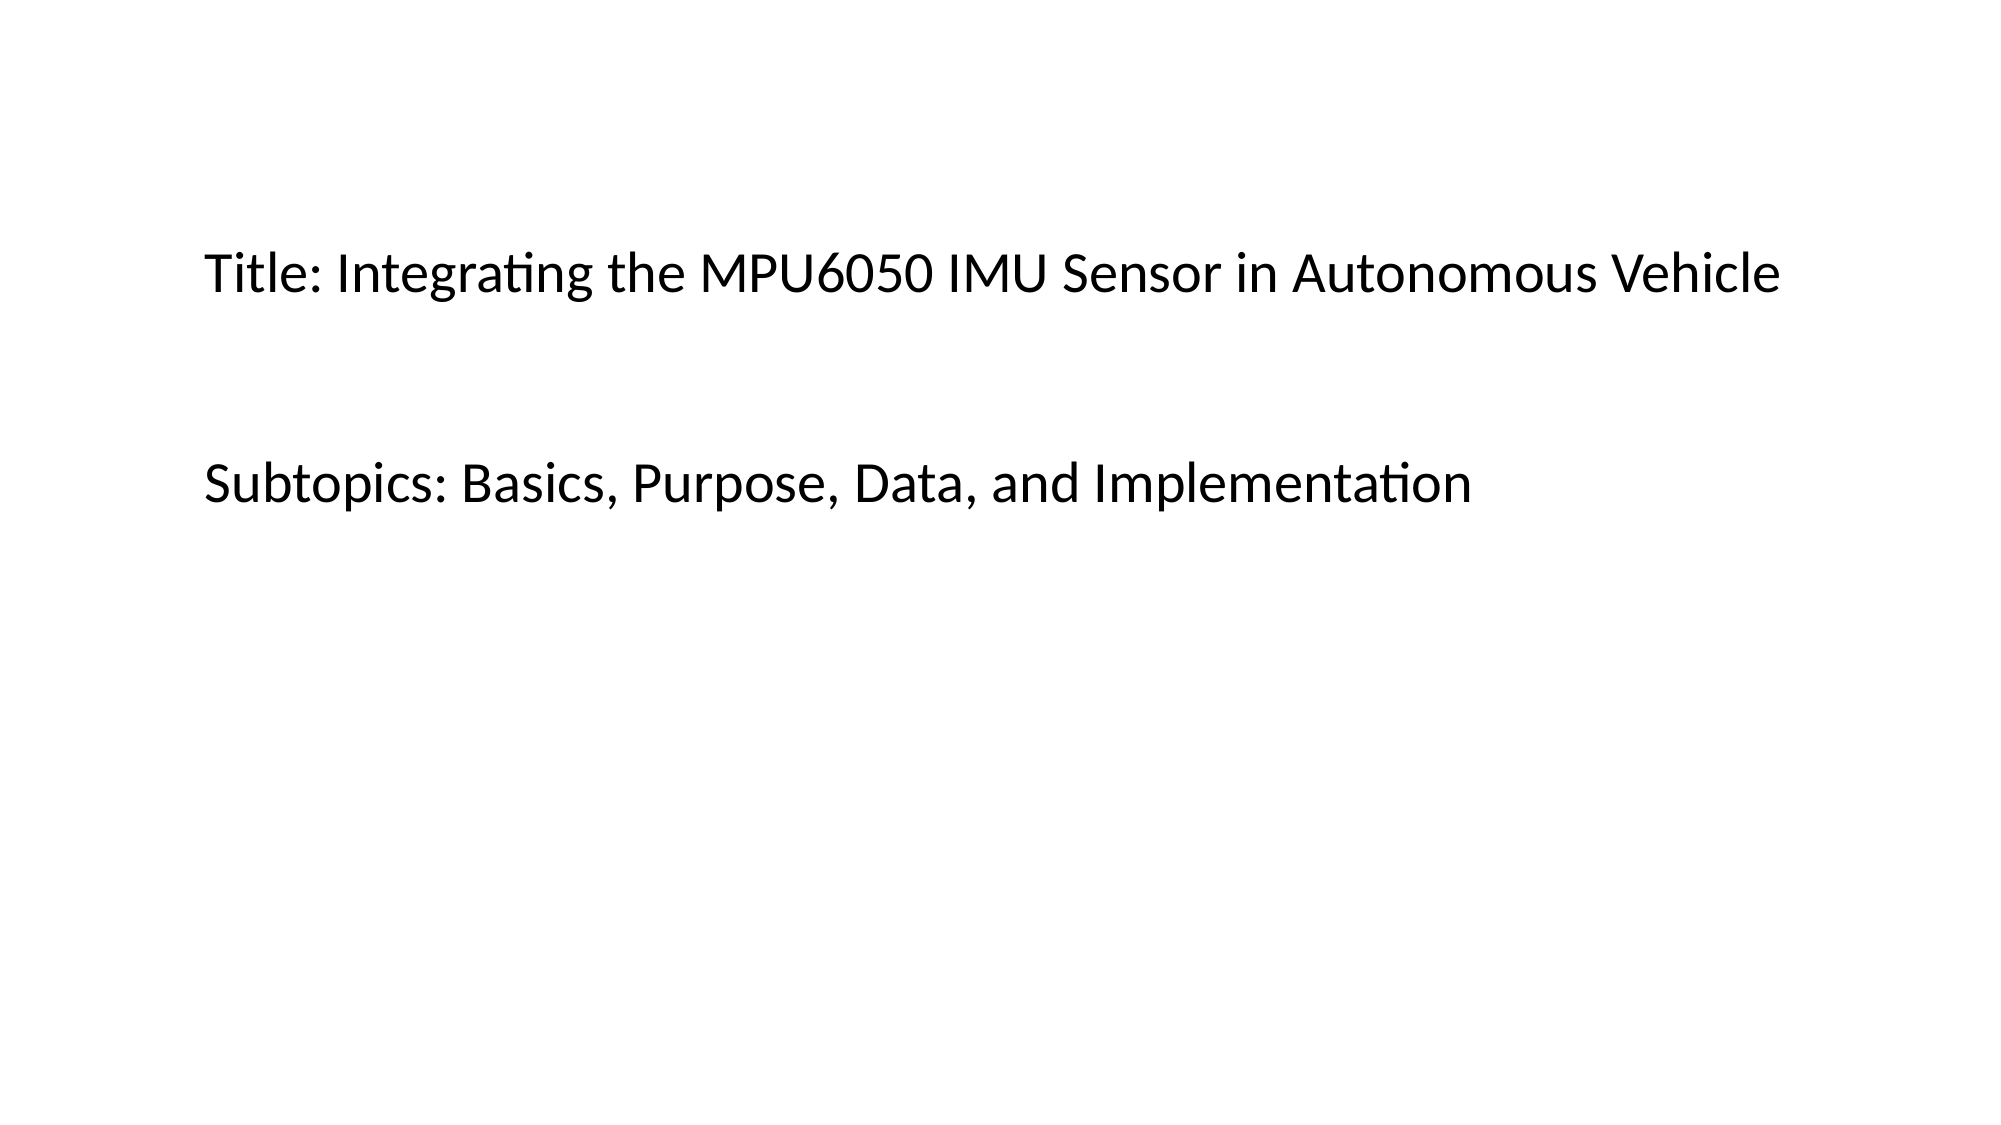

Title: Integrating the MPU6050 IMU Sensor in Autonomous Vehicle
Subtopics: Basics, Purpose, Data, and Implementation